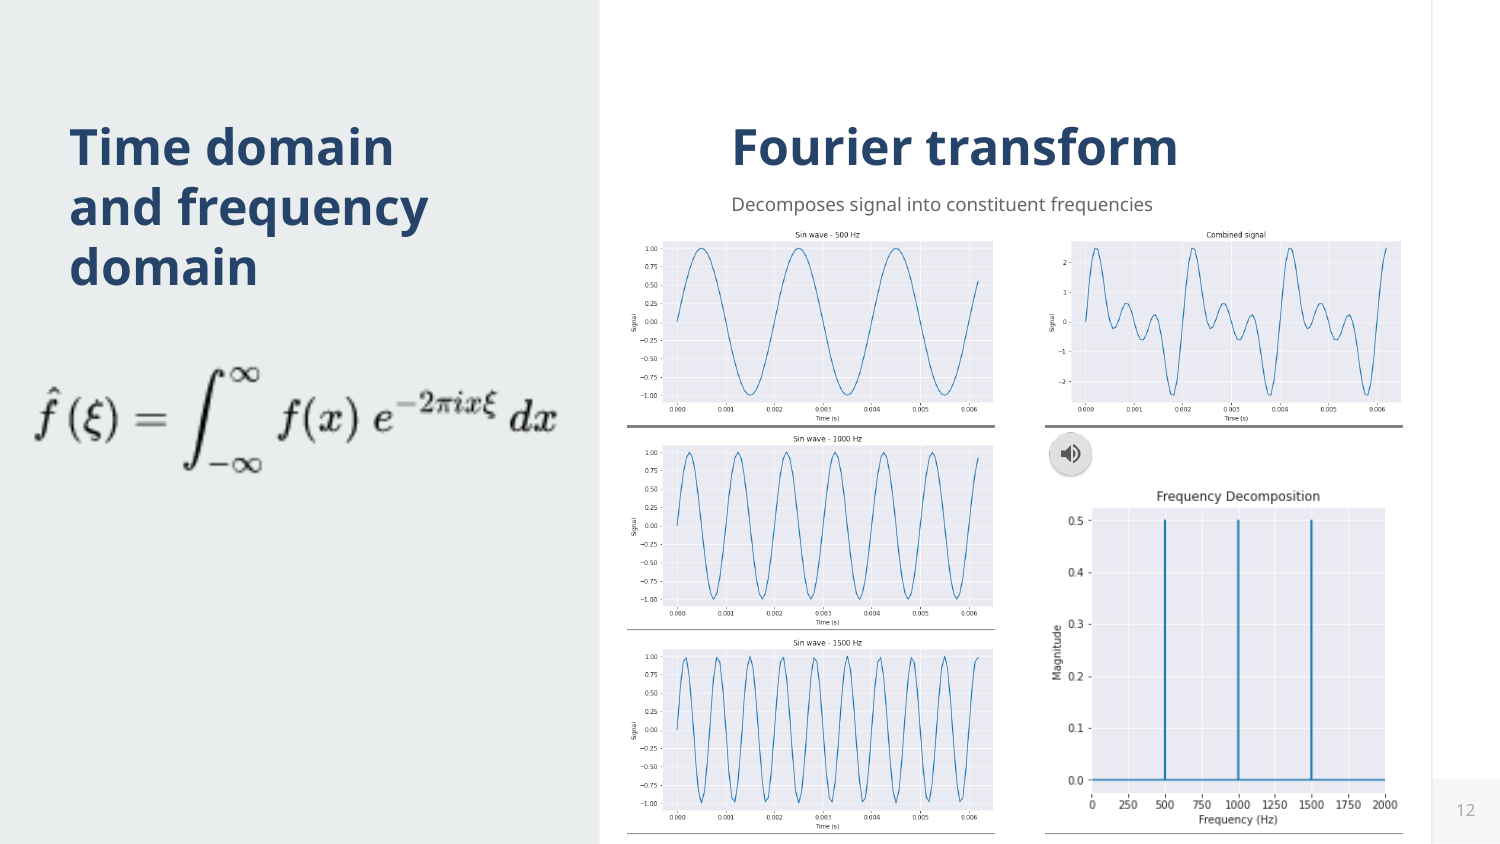

Time domain and frequency domain
# Fourier transform
Decomposes signal into constituent frequencies